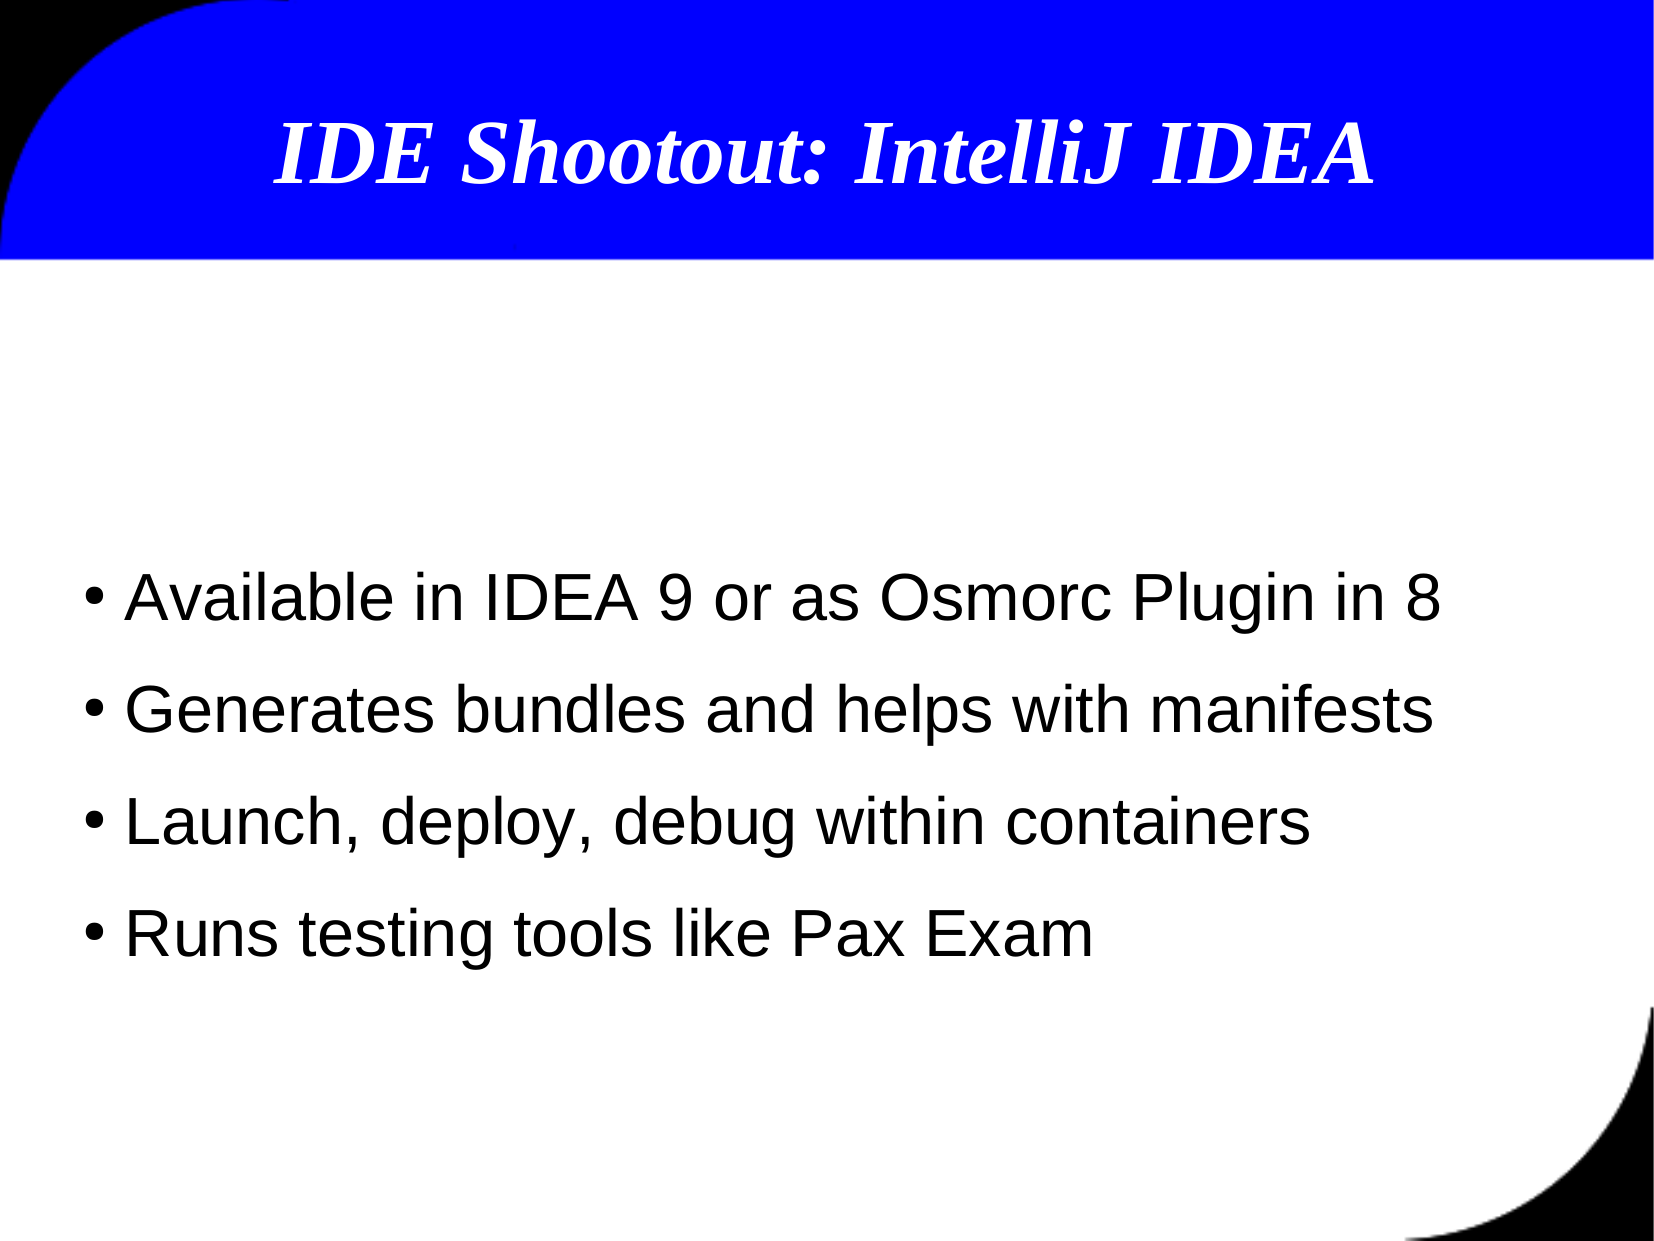

# IDE Shootout: IntelliJ IDEA
 Available in IDEA 9 or as Osmorc Plugin in 8
 Generates bundles and helps with manifests
 Launch, deploy, debug within containers
 Runs testing tools like Pax Exam